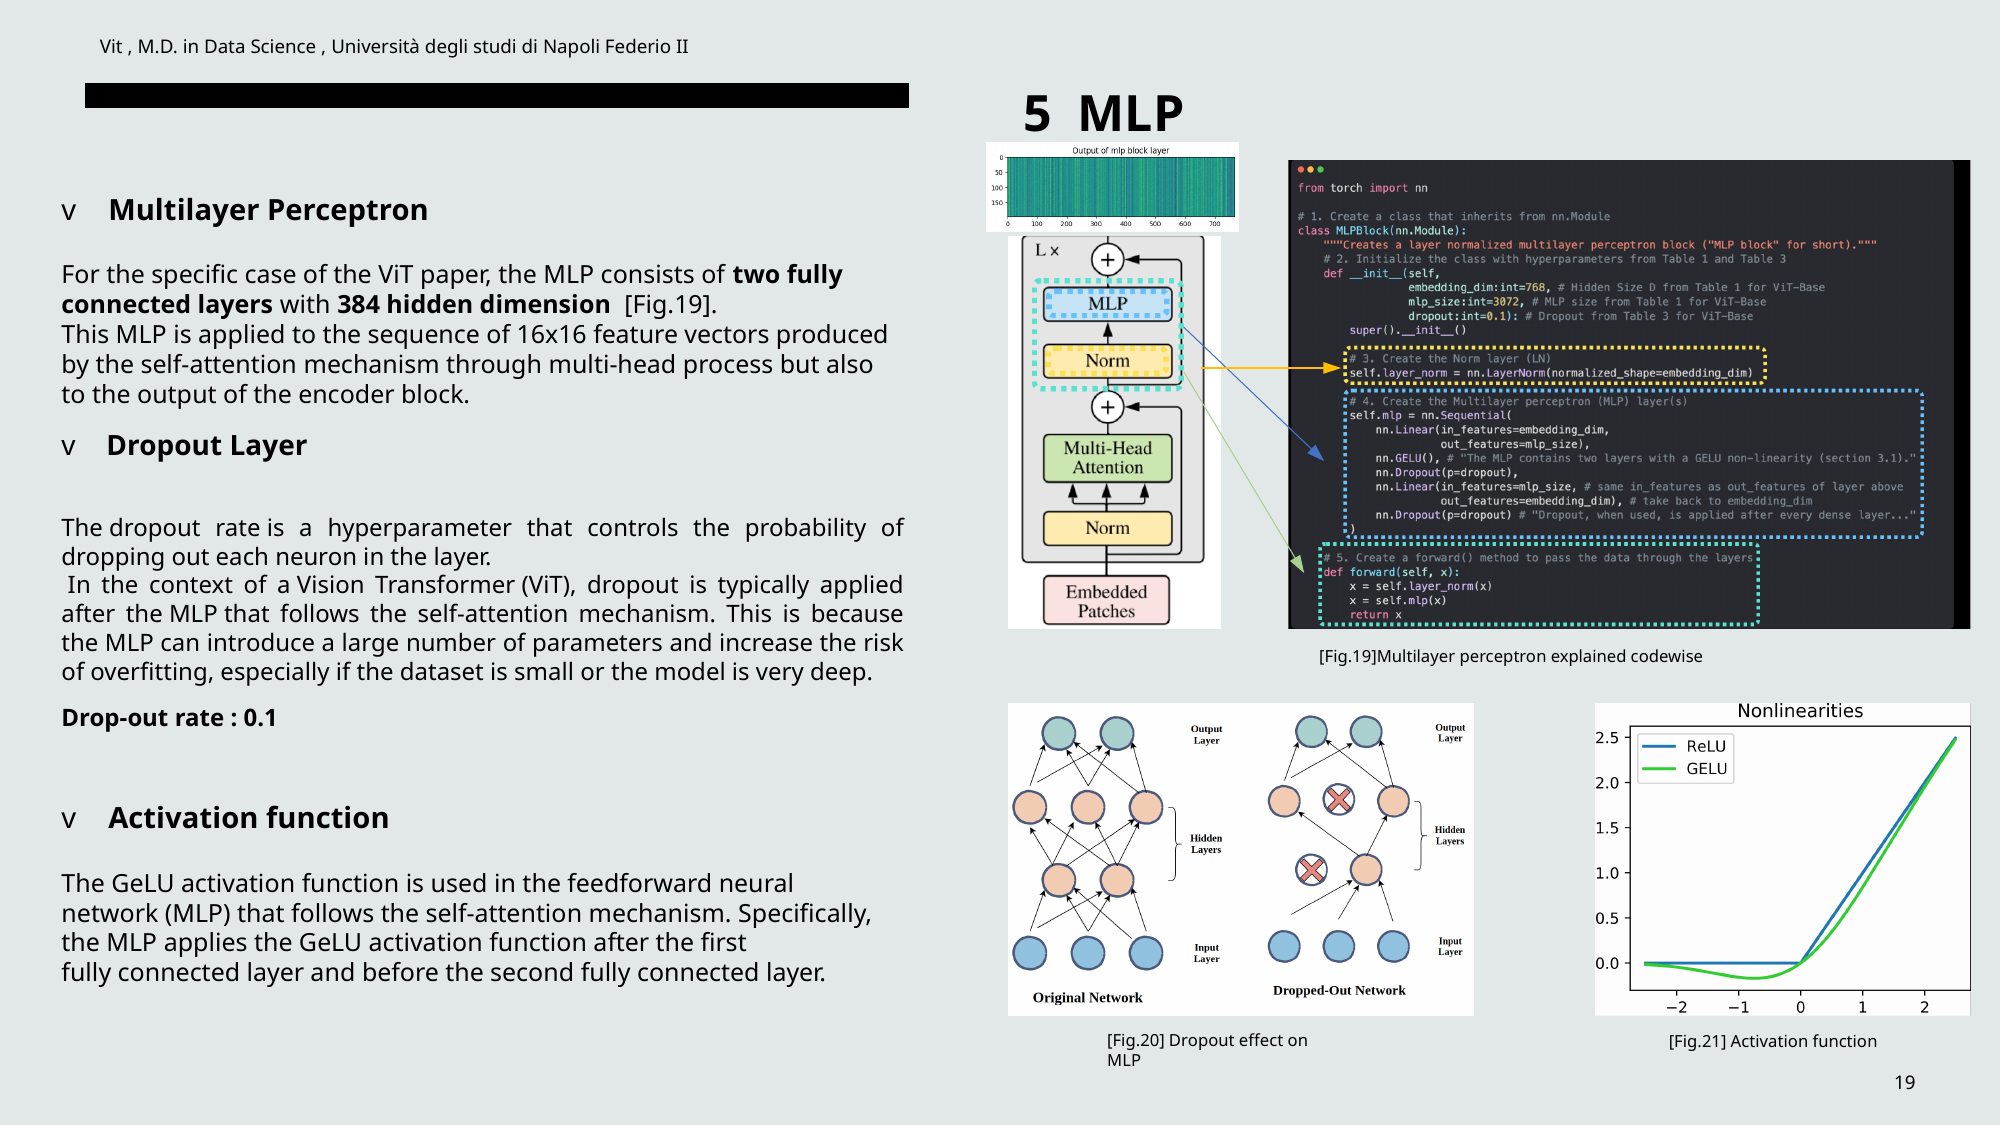

Vit , M.D. in Data Science , Università degli studi di Napoli Federio II
5 MLP
Multilayer Perceptron
For the specific case of the ViT paper, the MLP consists of two fully connected layers with 384 hidden dimension [Fig.19].
This MLP is applied to the sequence of 16x16 feature vectors produced by the self-attention mechanism through multi-head process but also to the output of the encoder block.
Dropout Layer
The dropout rate is a hyperparameter that controls the probability of dropping out each neuron in the layer.
 In the context of a Vision Transformer (ViT), dropout is typically applied after the MLP that follows the self-attention mechanism. This is because the MLP can introduce a large number of parameters and increase the risk of overfitting, especially if the dataset is small or the model is very deep.
Drop-out rate : 0.1
[Fig.19]Multilayer perceptron explained codewise
Activation function
The GeLU activation function is used in the feedforward neural network (MLP) that follows the self-attention mechanism. Specifically, the MLP applies the GeLU activation function after the first fully connected layer and before the second fully connected layer.
[Fig.20] Dropout effect on MLP
[Fig.21] Activation function